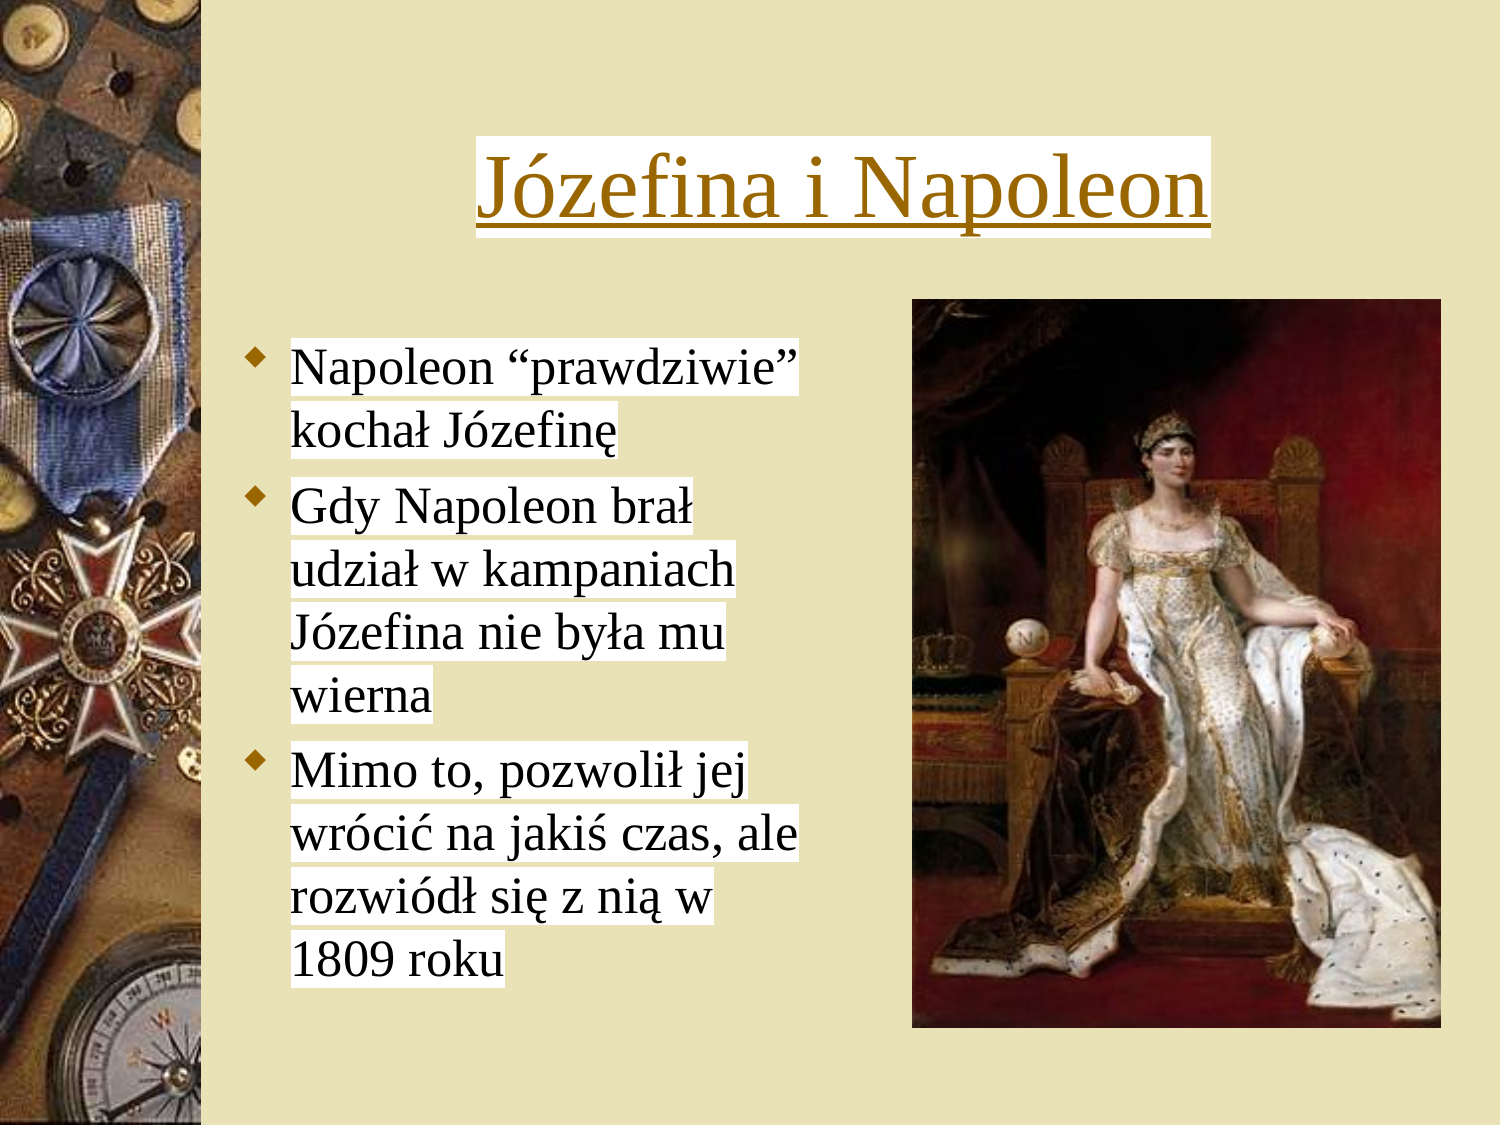

# Józefina i Napoleon
Napoleon “prawdziwie” kochał Józefinę
Gdy Napoleon brał udział w kampaniach Józefina nie była mu wierna
Mimo to, pozwolił jej wrócić na jakiś czas, ale rozwiódł się z nią w 1809 roku